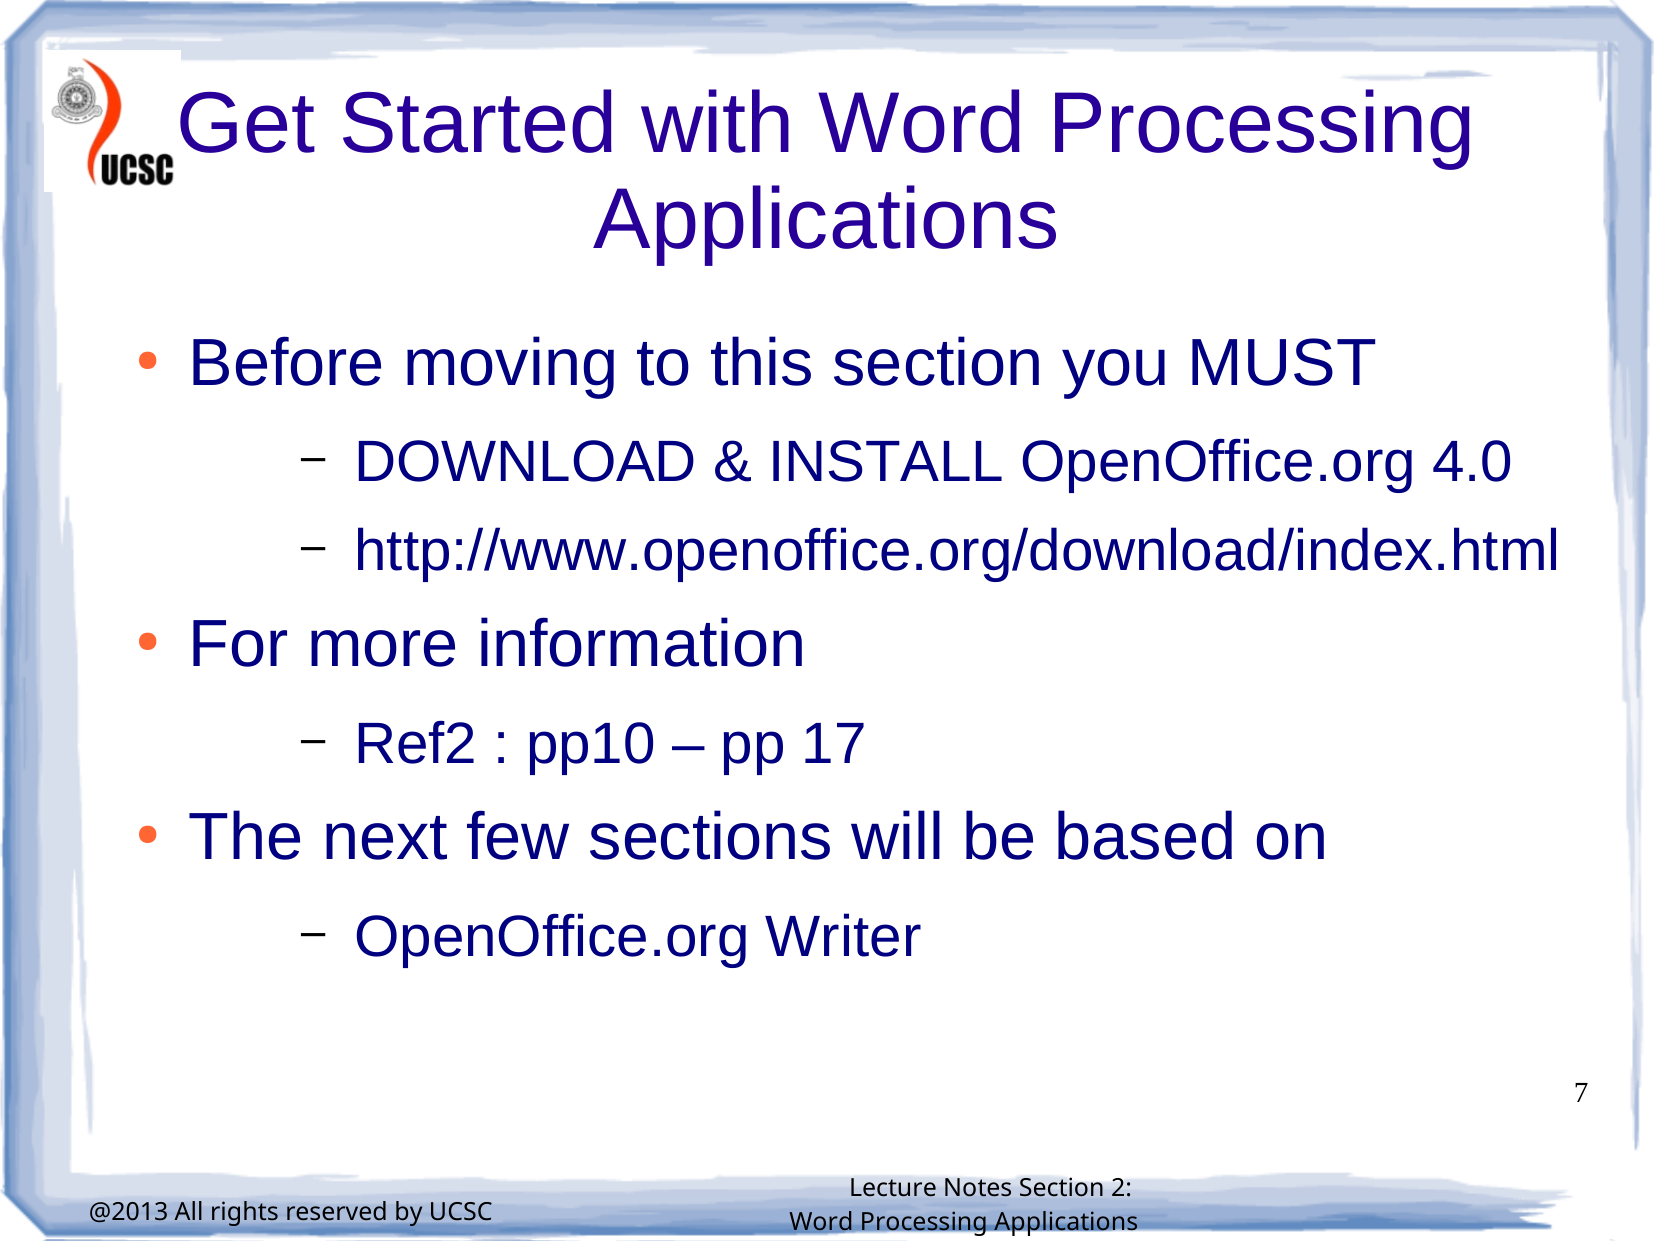

# Get Started with Word Processing Applications
Before moving to this section you MUST
DOWNLOAD & INSTALL OpenOffice.org 4.0
http://www.openoffice.org/download/index.html
For more information
Ref2 : pp10 – pp 17
The next few sections will be based on
OpenOffice.org Writer
7